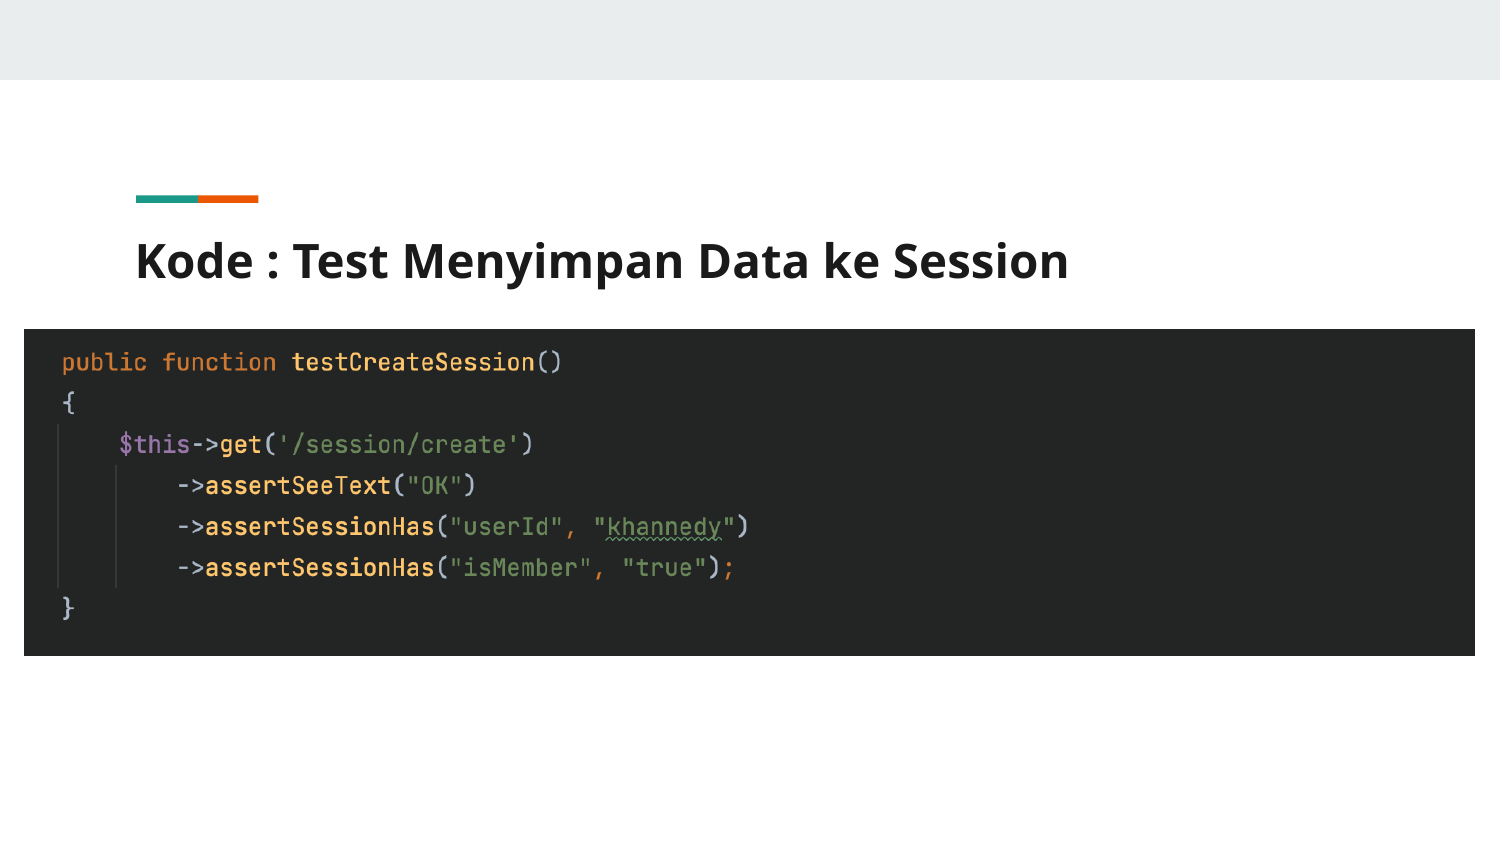

# Kode : Test Menyimpan Data ke Session